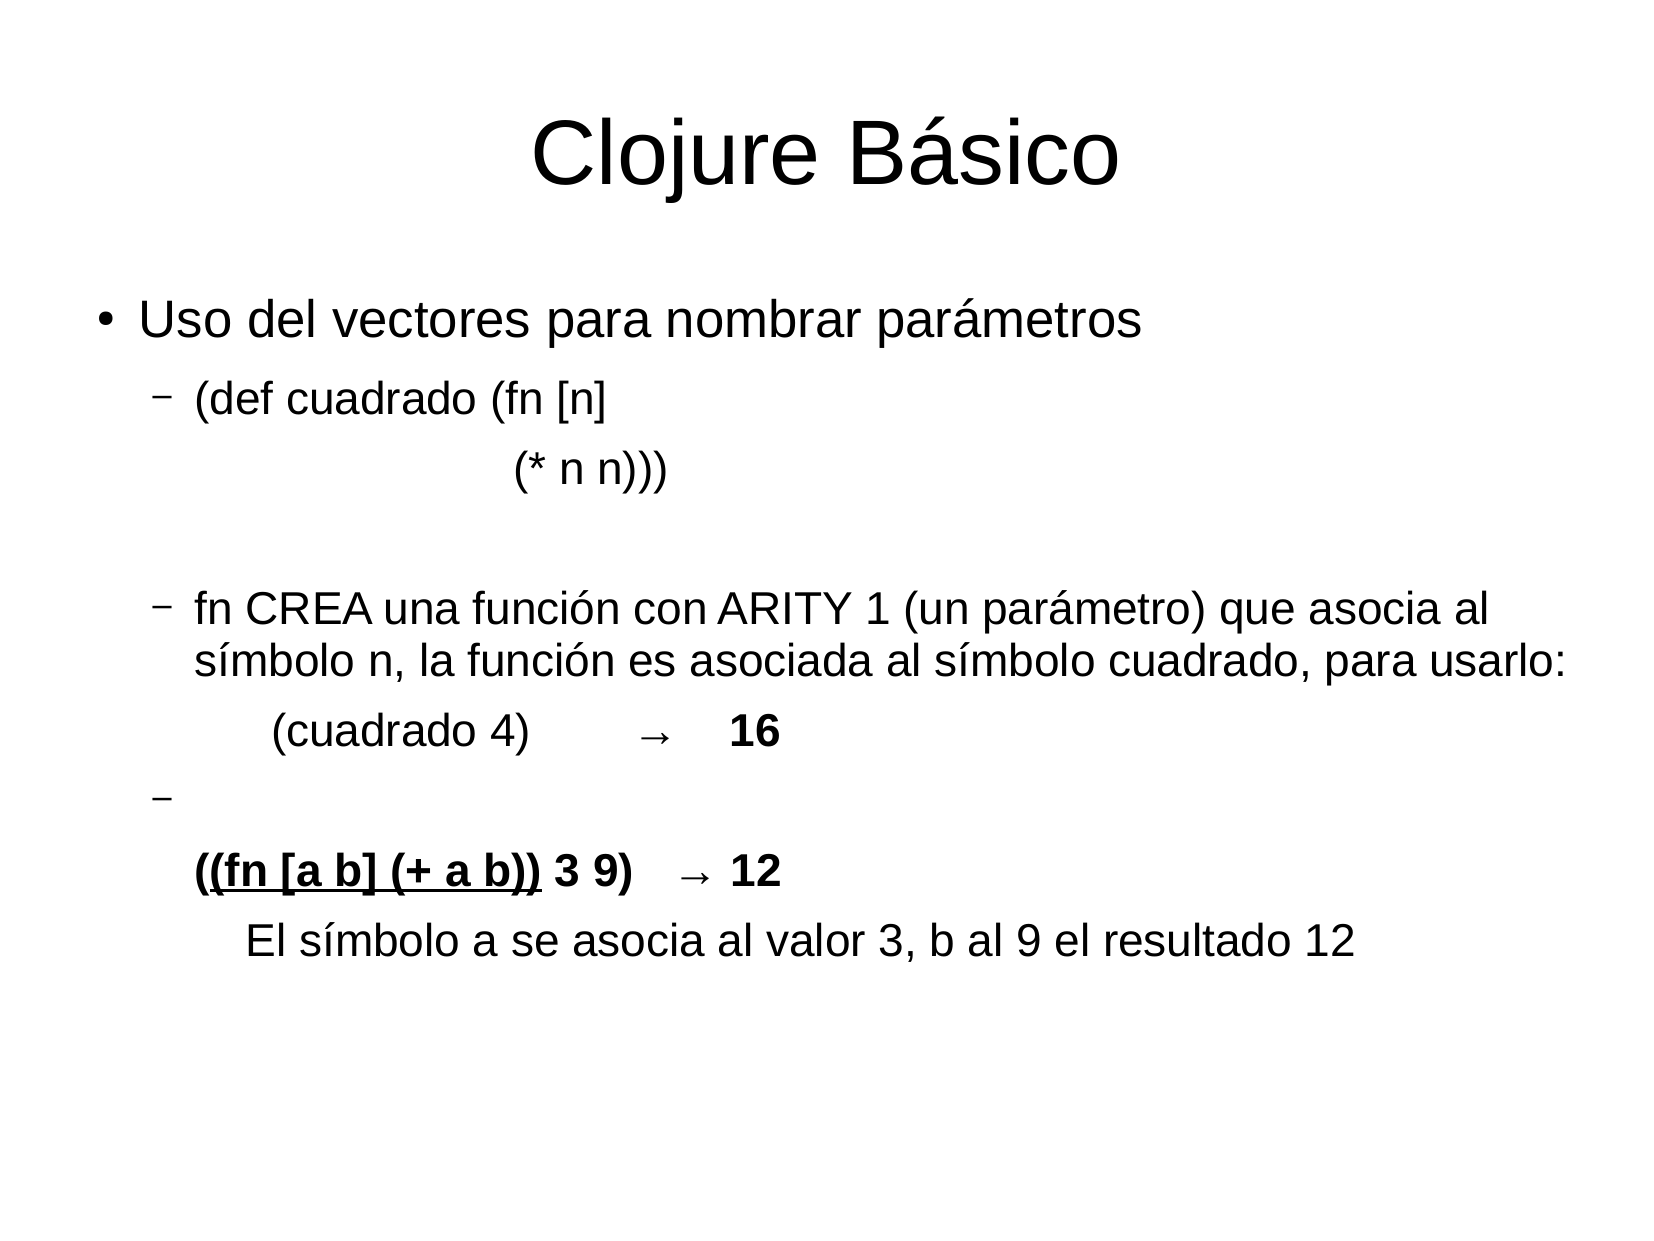

# Clojure Básico
Uso del vectores para nombrar parámetros
(def cuadrado (fn [n]
 (* n n)))
fn CREA una función con ARITY 1 (un parámetro) que asocia al símbolo n, la función es asociada al símbolo cuadrado, para usarlo:
 (cuadrado 4) → 16
((fn [a b] (+ a b)) 3 9) → 12
 El símbolo a se asocia al valor 3, b al 9 el resultado 12